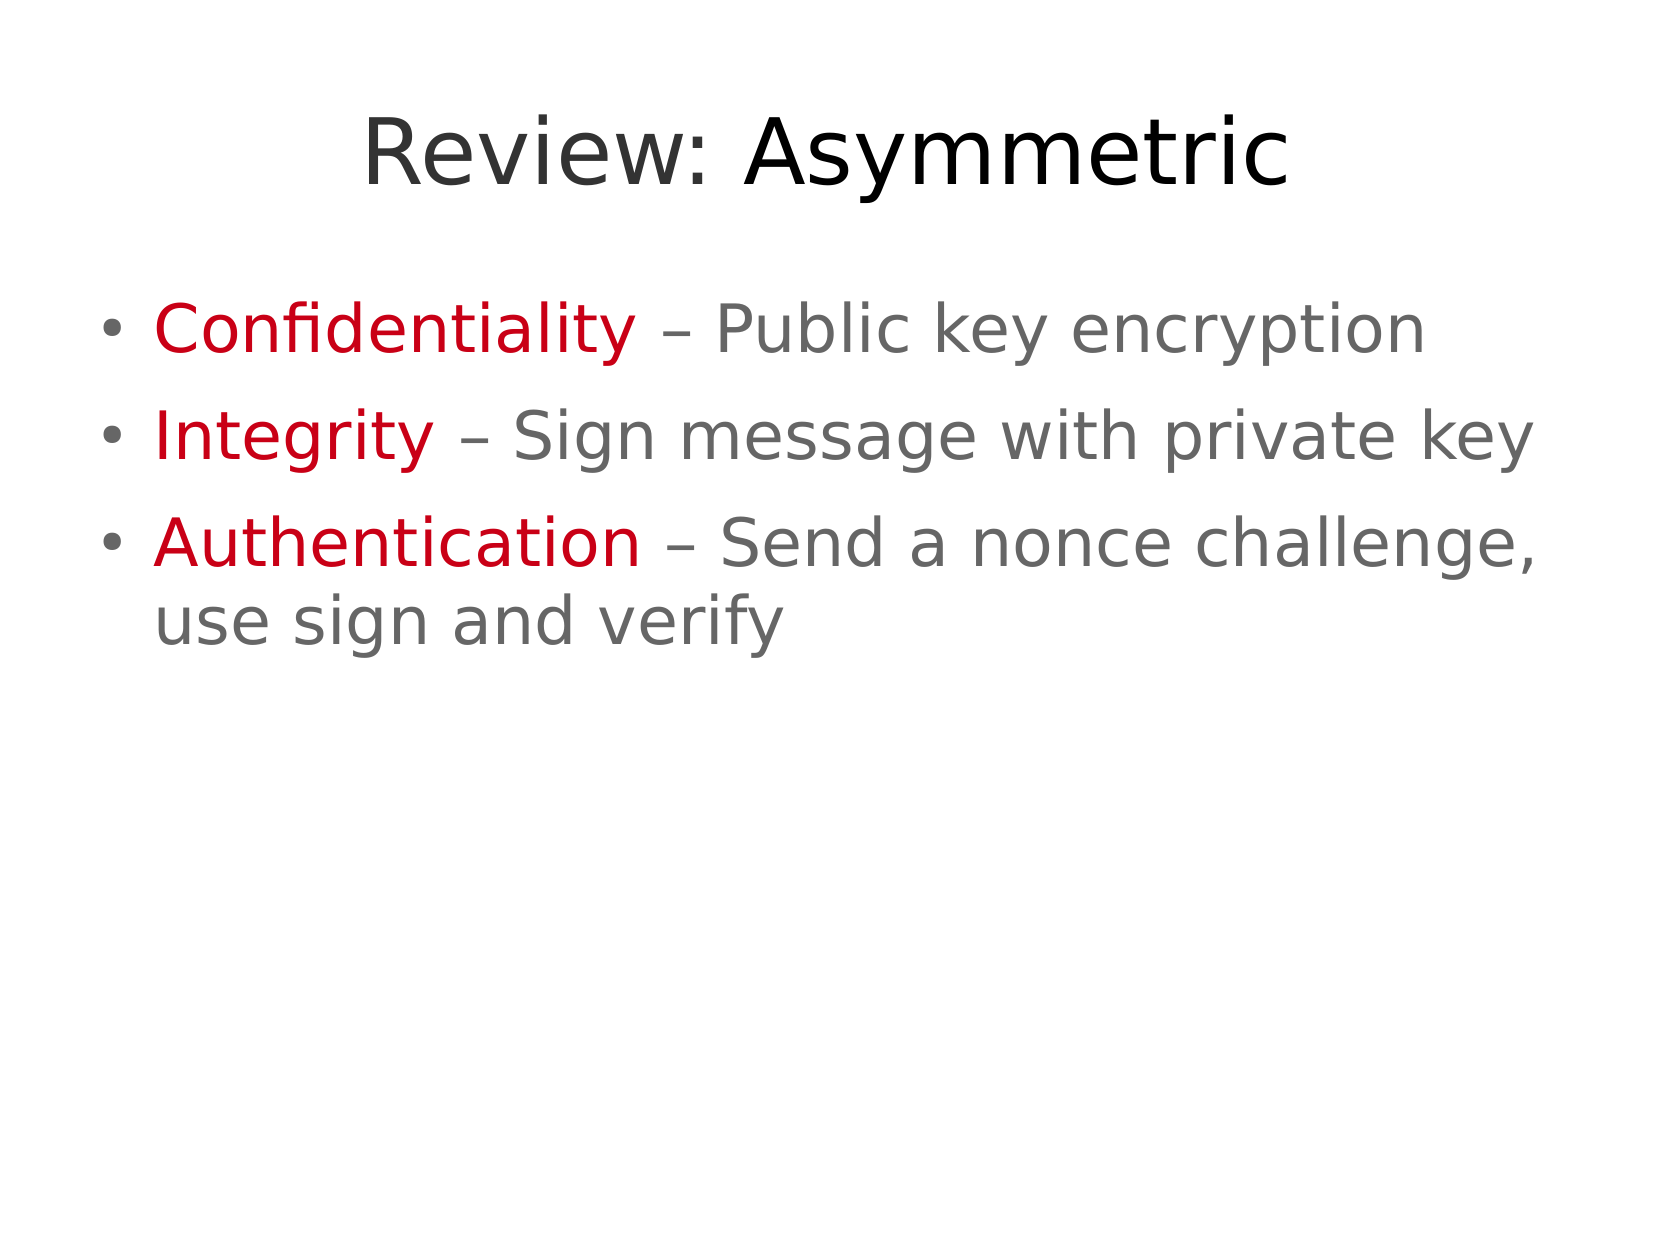

# Review: Asymmetric
Confidentiality – Public key encryption
Integrity – Sign message with private key
Authentication – Send a nonce challenge, use sign and verify